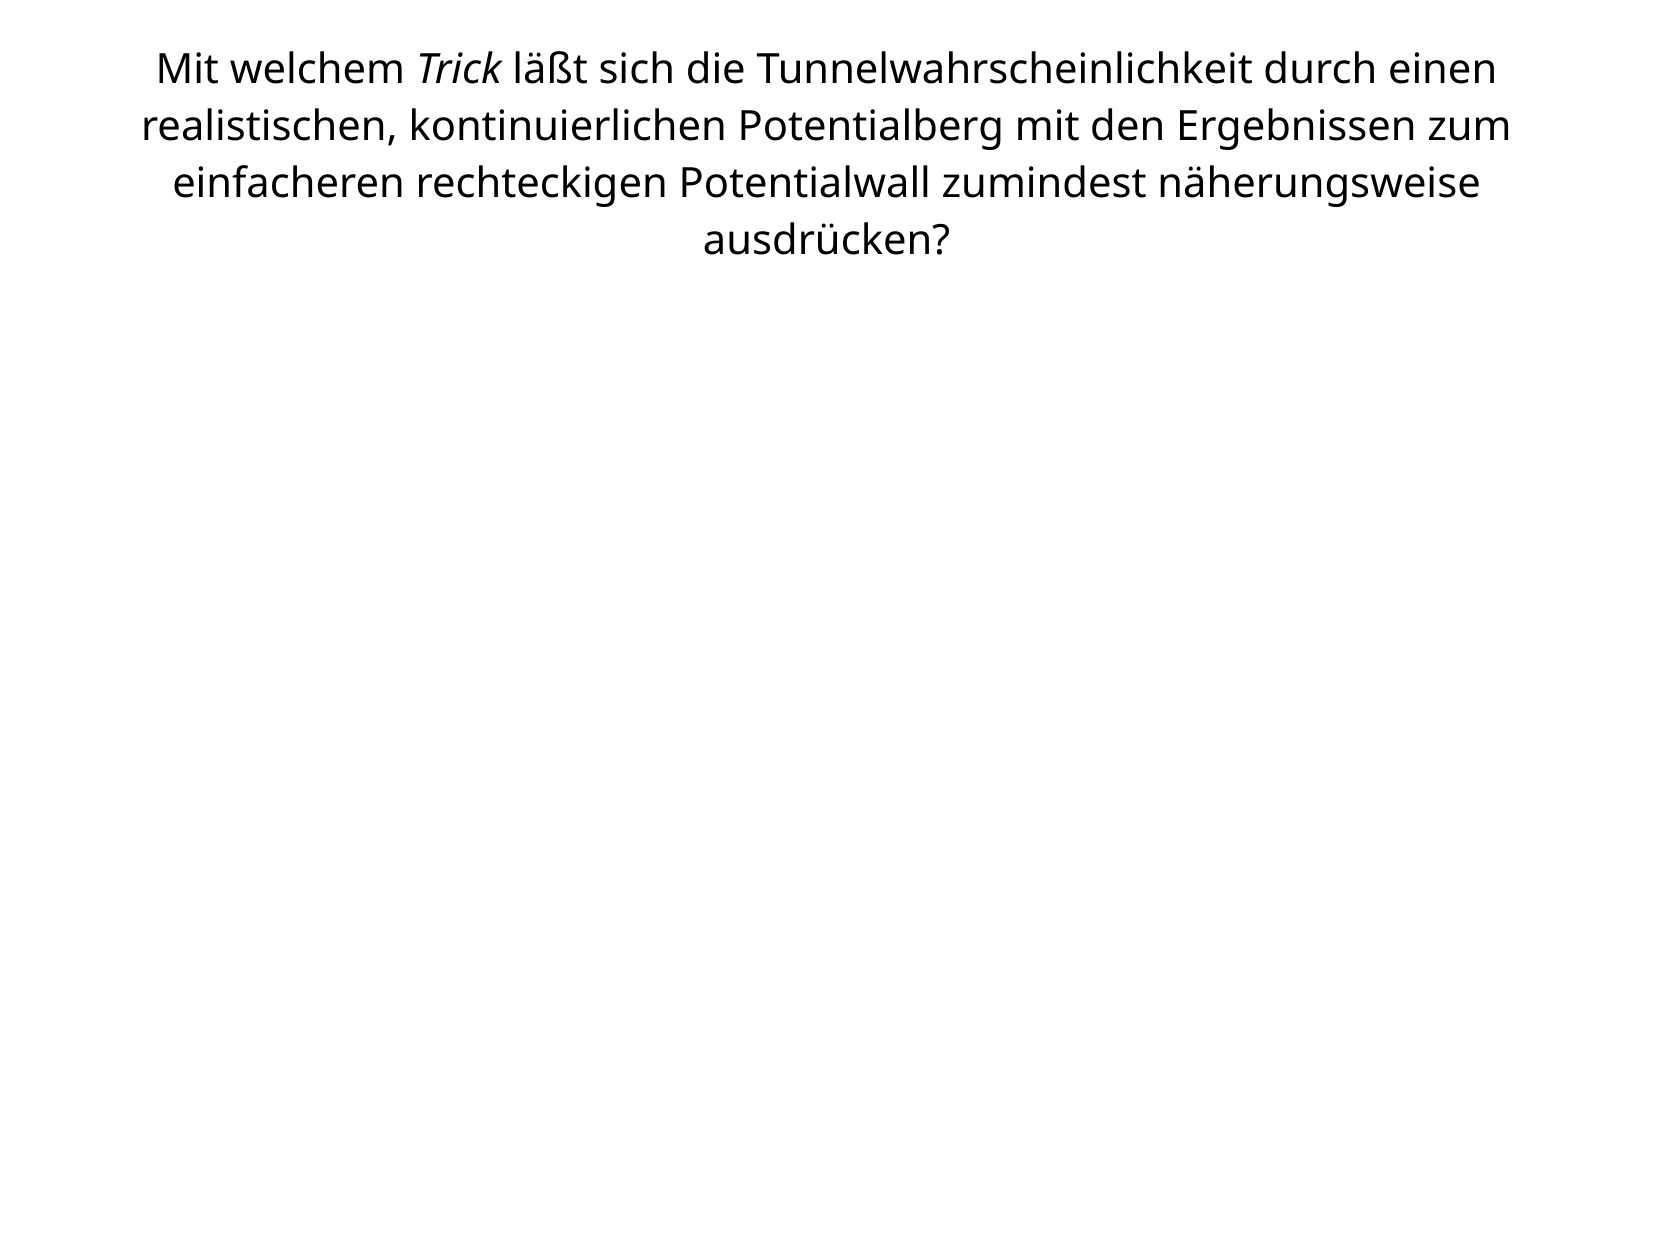

# Mit welchem Trick läßt sich die Tunnelwahrscheinlichkeit durch einen realistischen, kontinuierlichen Potentialberg mit den Ergebnissen zum einfacheren rechteckigen Potentialwall zumindest näherungsweise ausdrücken?